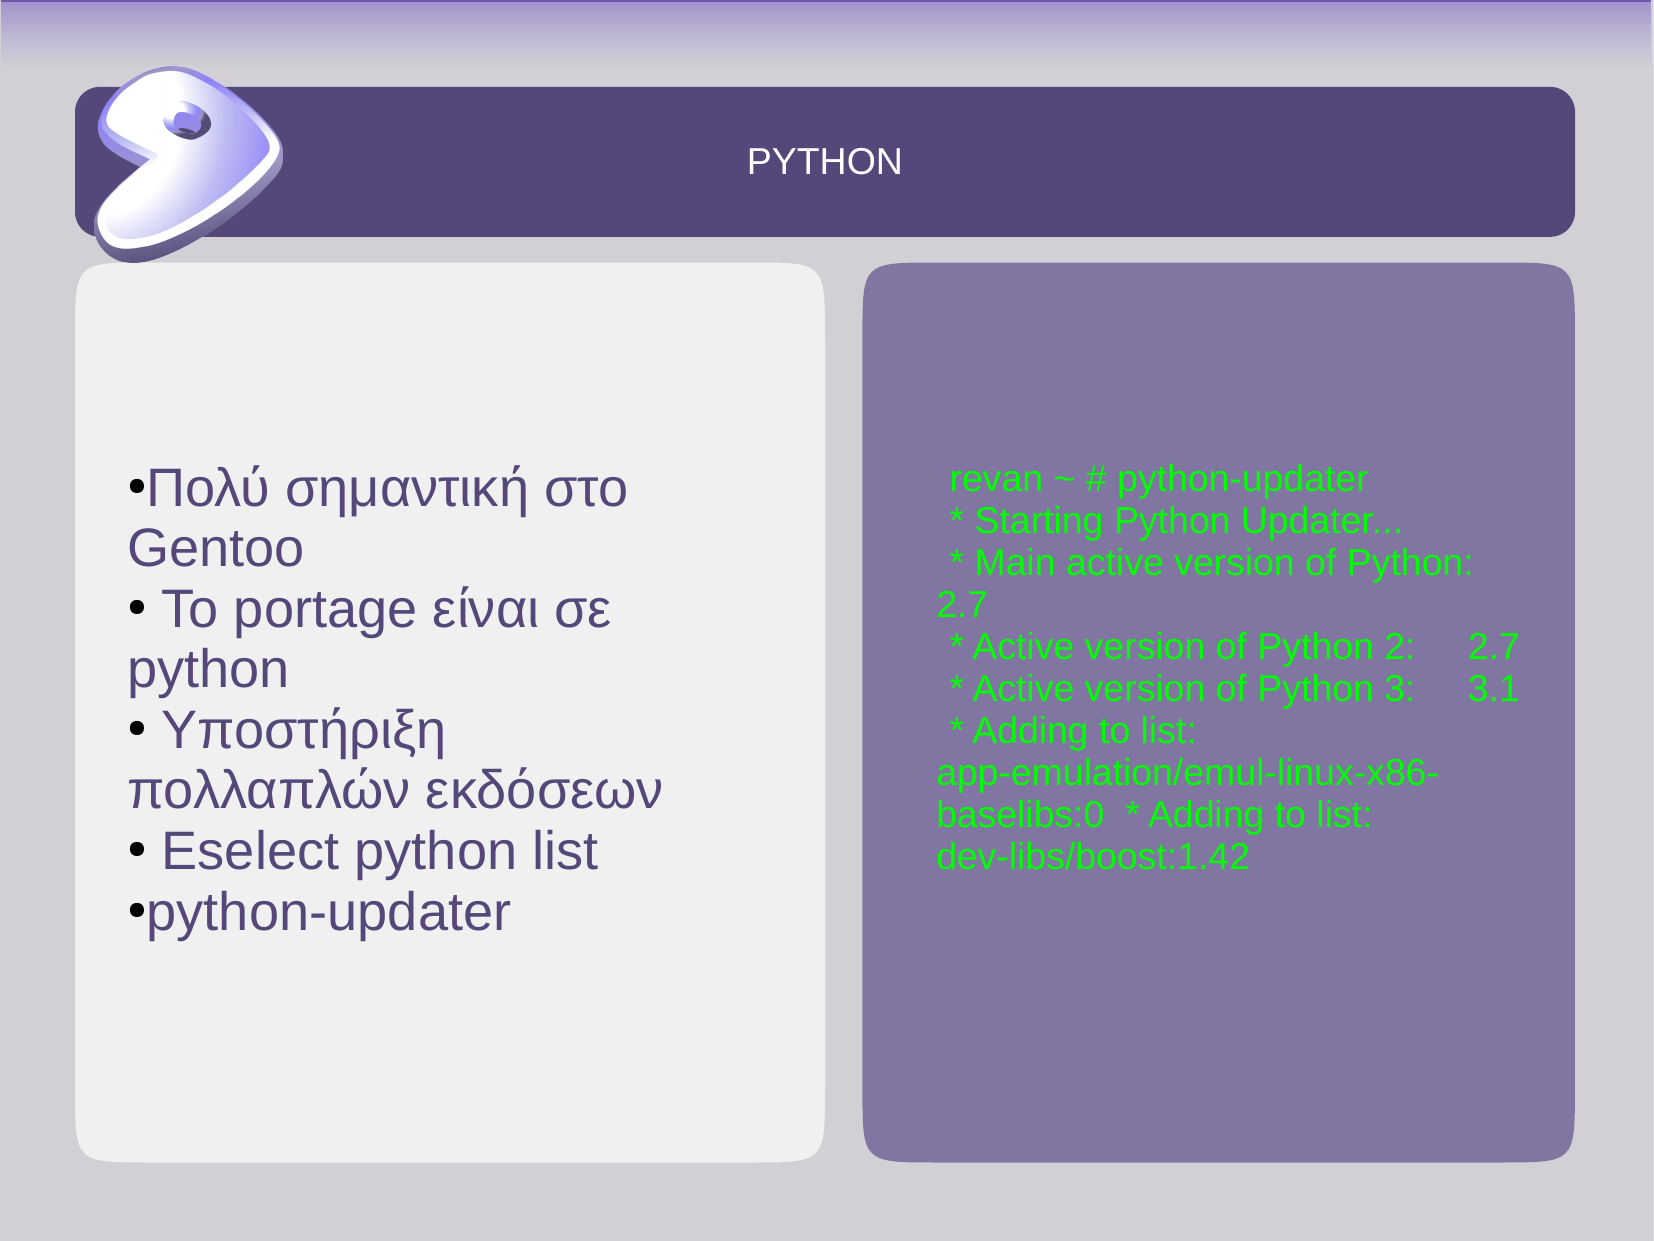

#
PYTHON
Πολύ σημαντική στο Gentoo
 Το portage είναι σε python
 Υποστήριξη πολλαπλών εκδόσεων
 Eselect python list
python-updater
revan ~ # python-updater
* Starting Python Updater...
* Main active version of Python: 2.7
* Active version of Python 2: 2.7
* Active version of Python 3: 3.1
* Adding to list: app-emulation/emul-linux-x86-baselibs:0 * Adding to list: dev-libs/boost:1.42